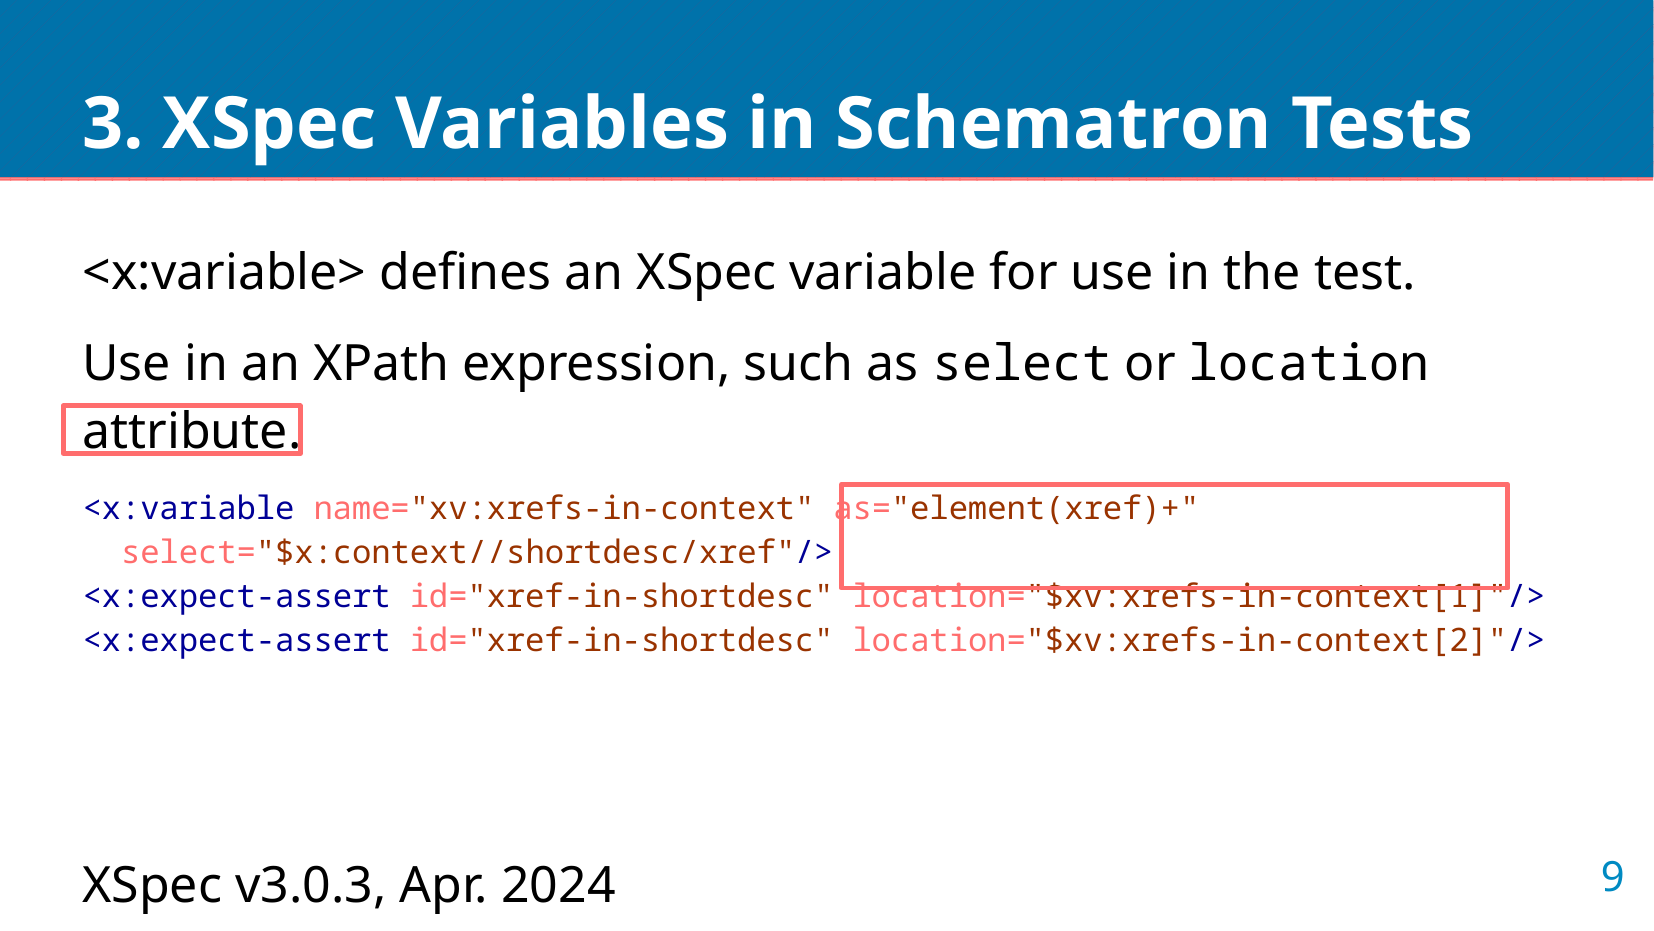

# 3. XSpec Variables in Schematron Tests
<x:variable> defines an XSpec variable for use in the test.
Use in an XPath expression, such as select or location attribute.
<x:variable name="xv:xrefs-in-context" as="element(xref)+"
 select="$x:context//shortdesc/xref"/>
<x:expect-assert id="xref-in-shortdesc" location="$xv:xrefs-in-context[1]"/>
<x:expect-assert id="xref-in-shortdesc" location="$xv:xrefs-in-context[2]"/>
XSpec v3.0.3, Apr. 2024